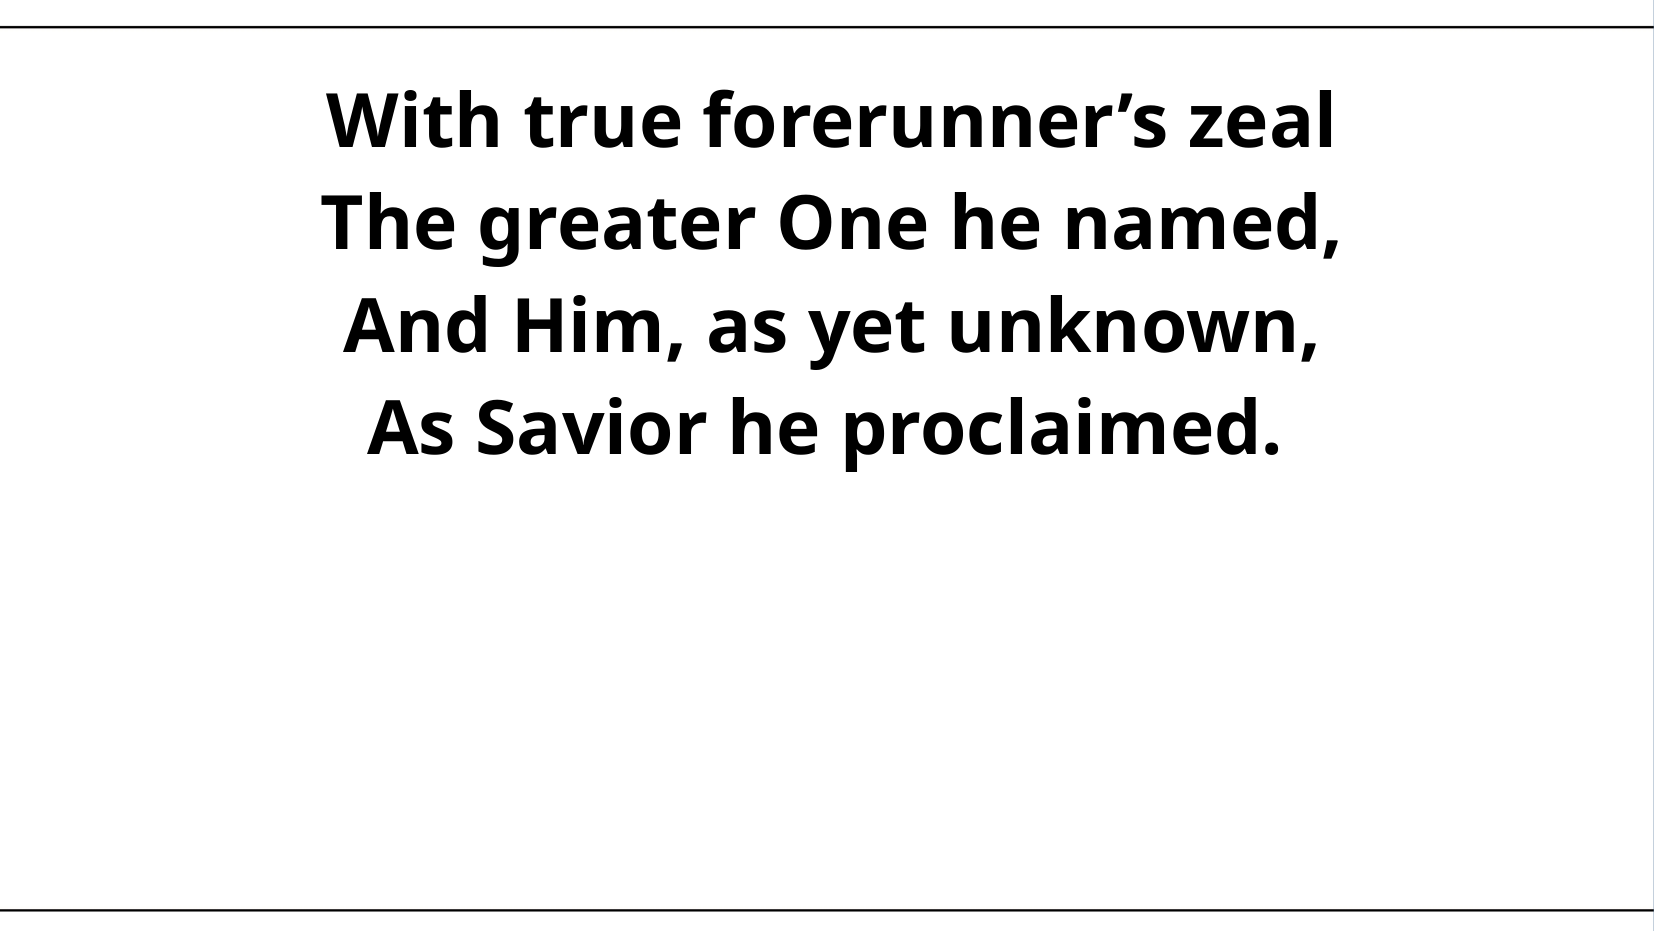

With true forerunner’s zeal
The greater One he named,
And Him, as yet unknown,
As Savior he proclaimed.